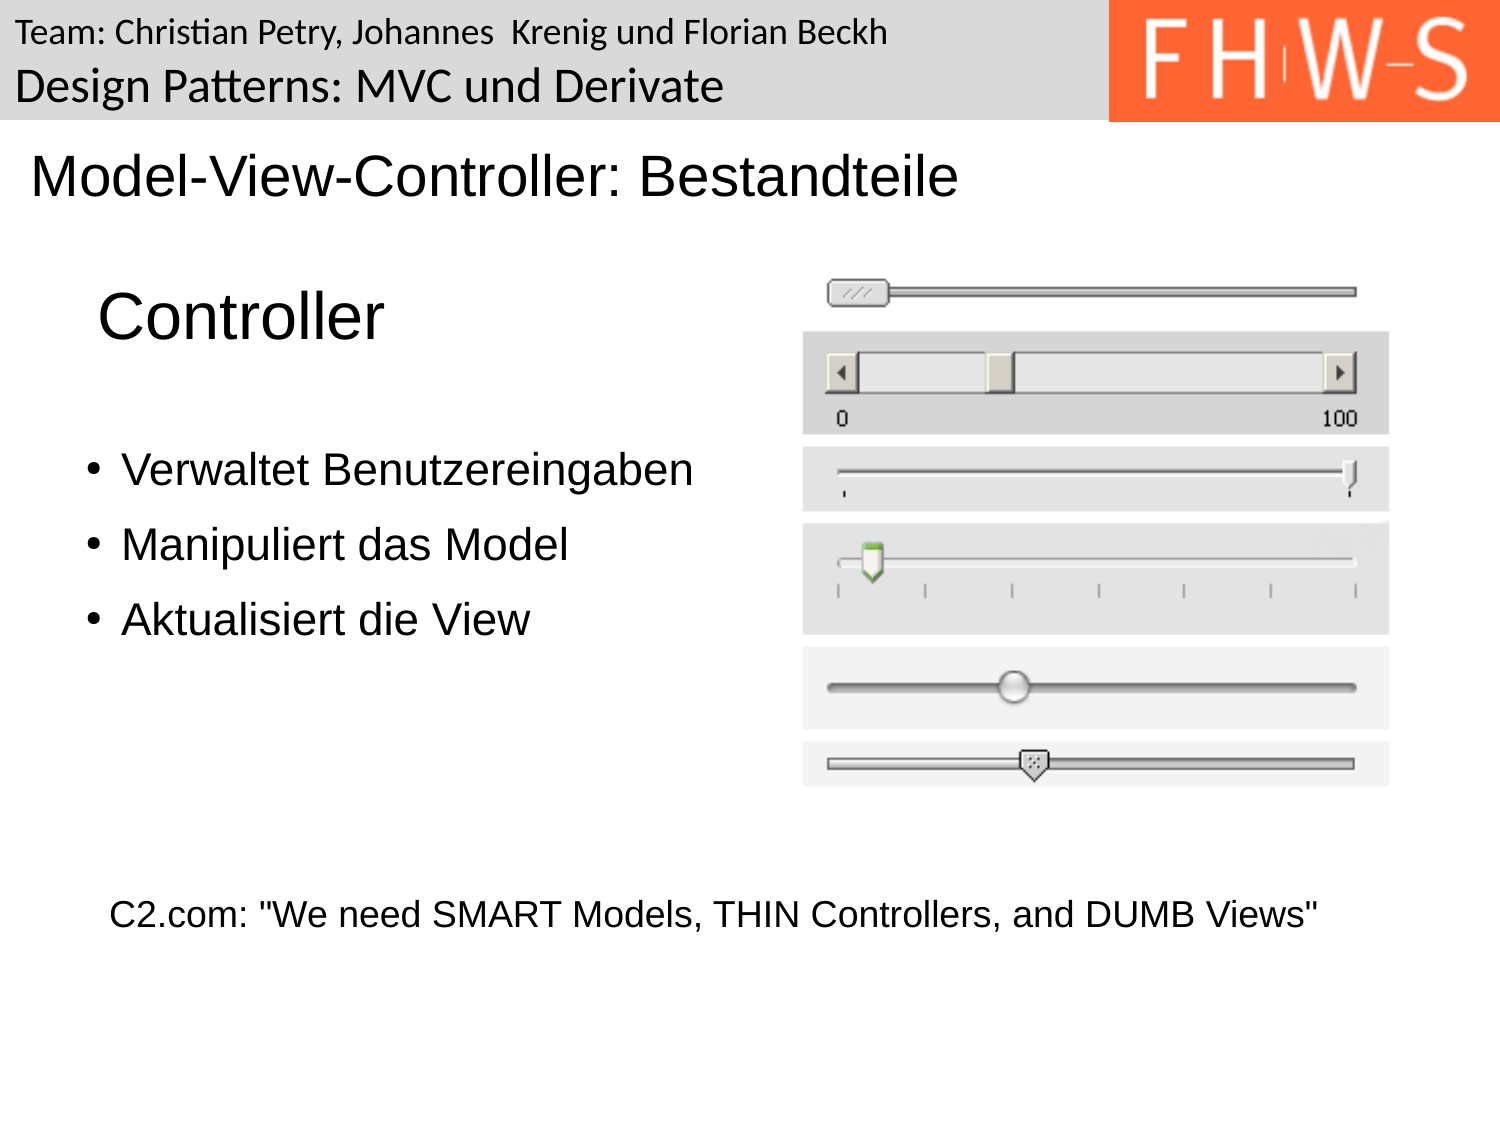

Model-View-Controller: Bestandteile
Controller
Verwaltet Benutzereingaben
Manipuliert das Model
Aktualisiert die View
C2.com: "We need SMART Models, THIN Controllers, and DUMB Views"